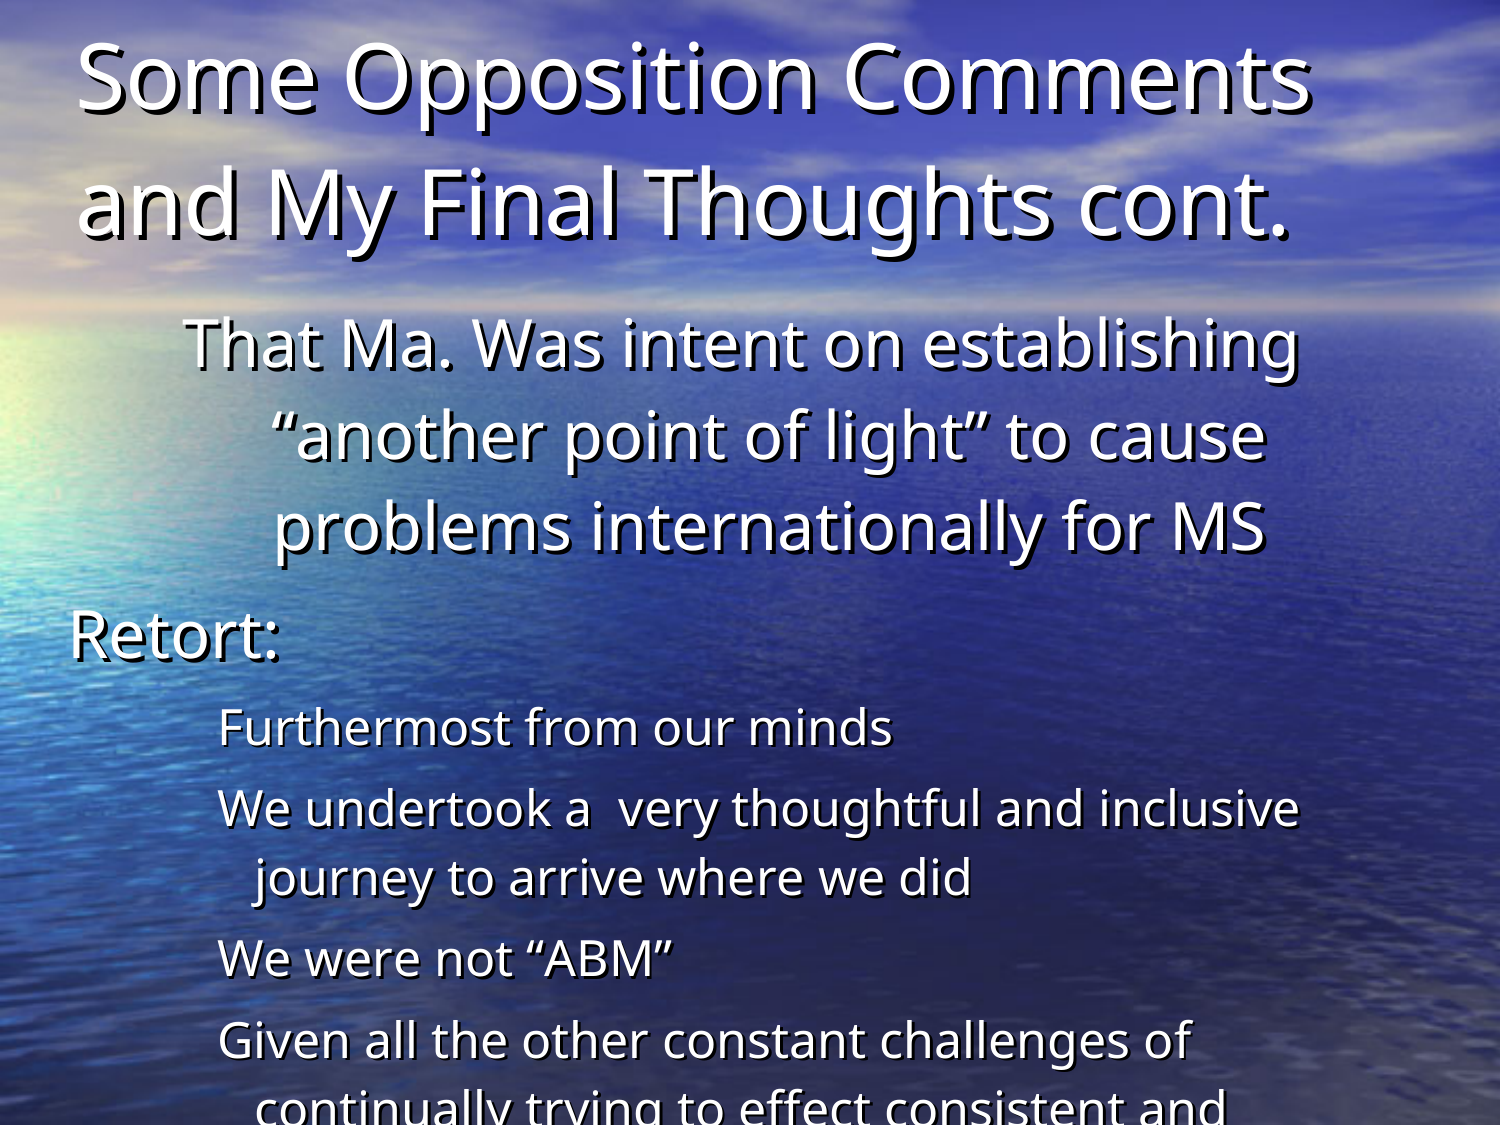

# Some Opposition Comments and My Final Thoughts cont.
That Ma. Was intent on establishing “another point of light” to cause problems internationally for MS
Retort:
Furthermost from our minds
We undertook a very thoughtful and inclusive journey to arrive where we did
We were not “ABM”
Given all the other constant challenges of continually trying to effect consistent and substantive IT, nobody had the time to focus on MS